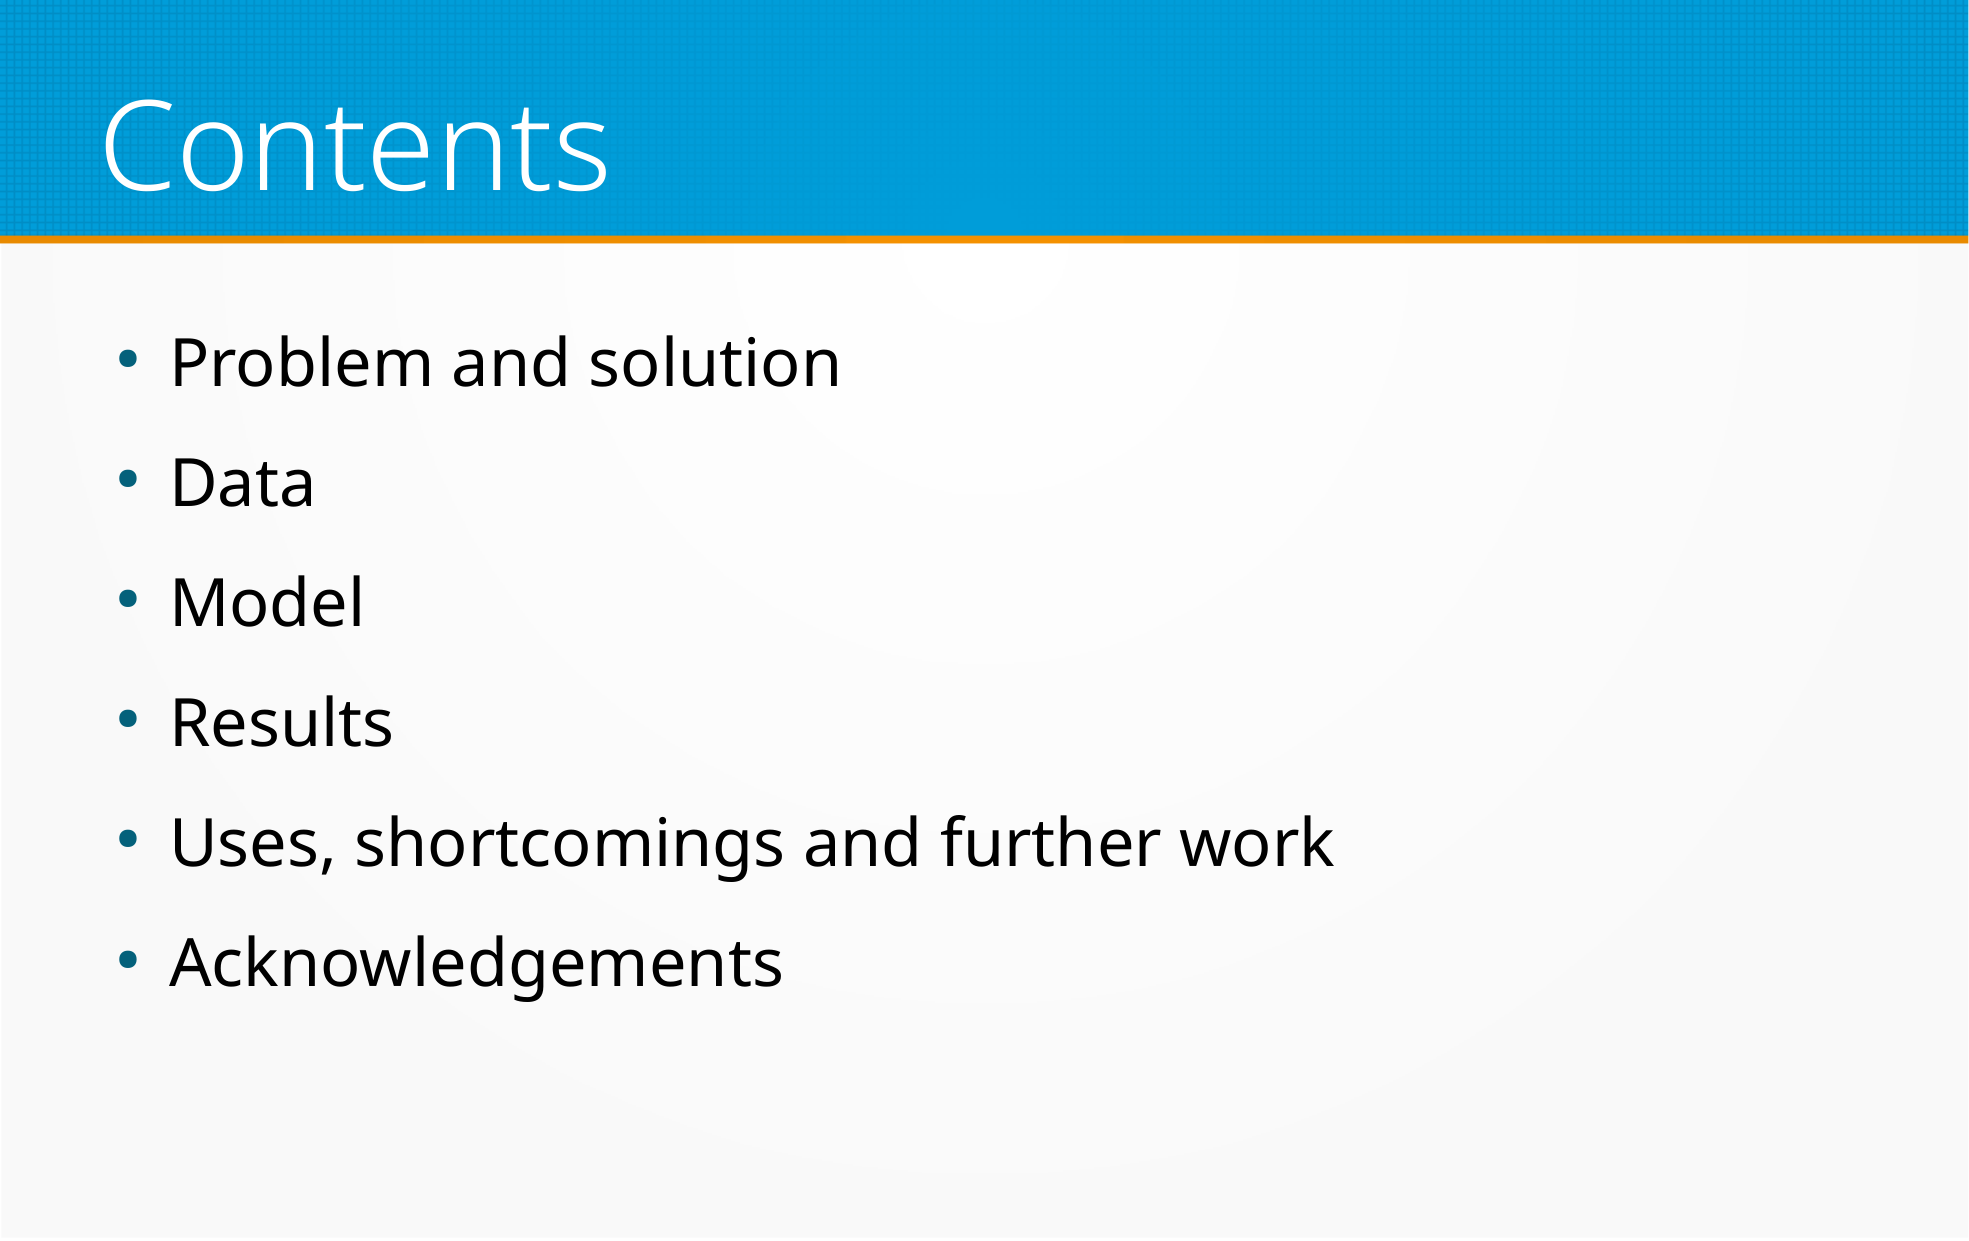

# Contents
Problem and solution
Data
Model
Results
Uses, shortcomings and further work
Acknowledgements